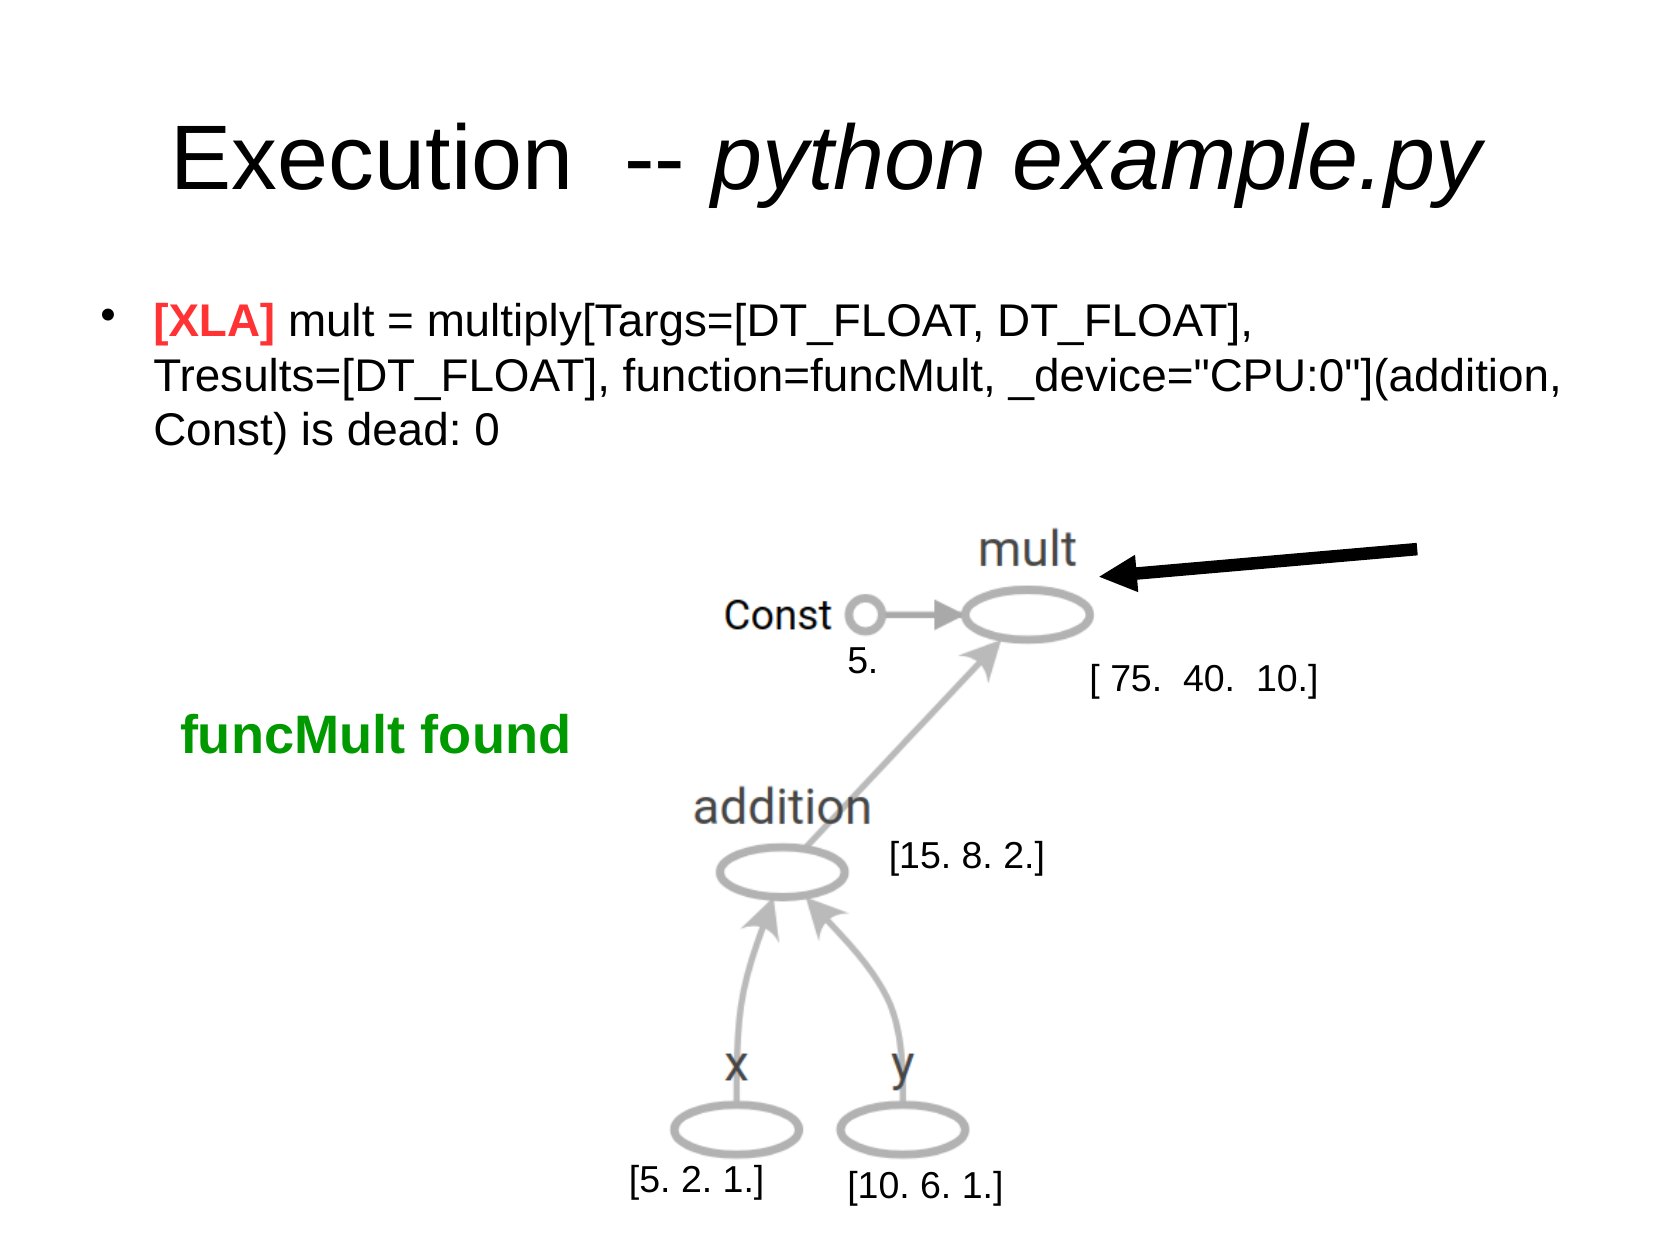

Execution -- python example.py
[XLA] mult = multiply[Targs=[DT_FLOAT, DT_FLOAT], Tresults=[DT_FLOAT], function=funcMult, _device="CPU:0"](addition, Const) is dead: 0
5.
[ 75. 40. 10.]
funcMult found
[15. 8. 2.]
[5. 2. 1.]
[10. 6. 1.]